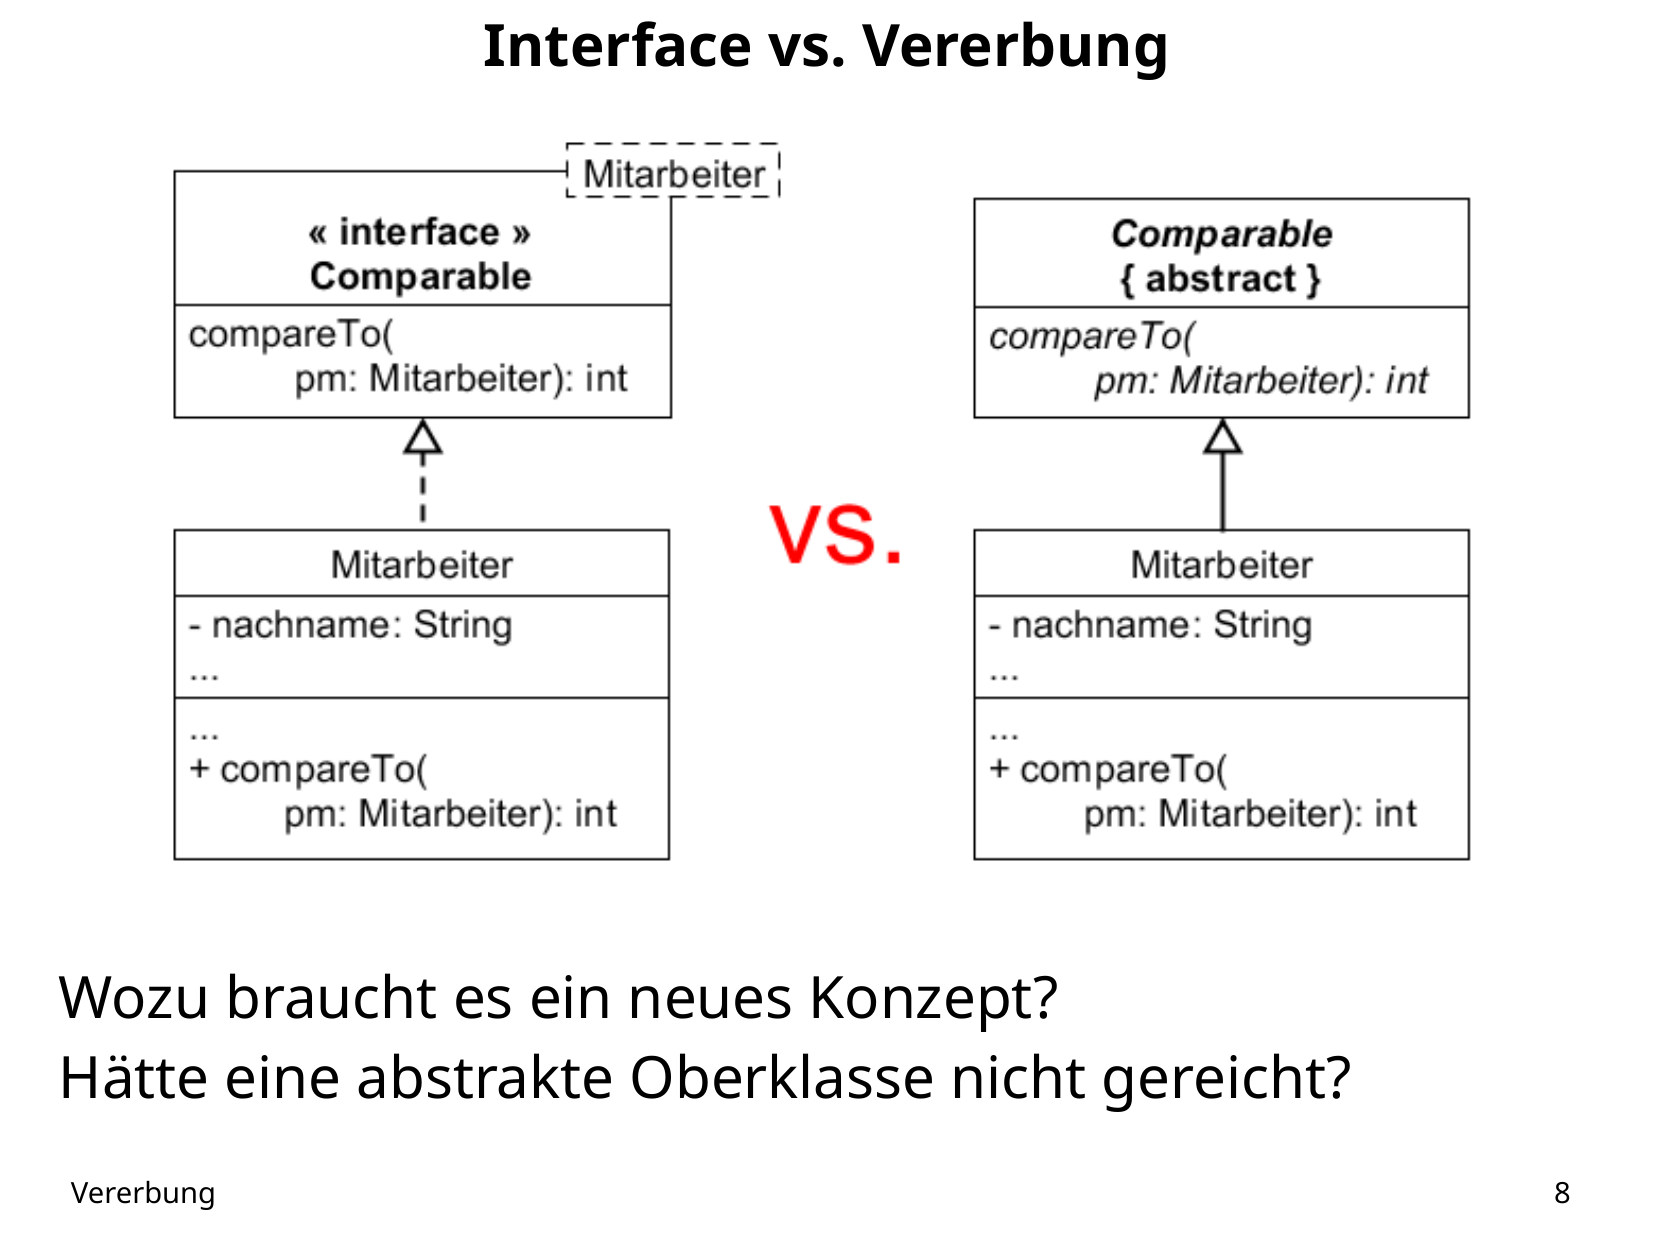

# Interface vs. Vererbung
Wozu braucht es ein neues Konzept?
Hätte eine abstrakte Oberklasse nicht gereicht?
Vererbung
8